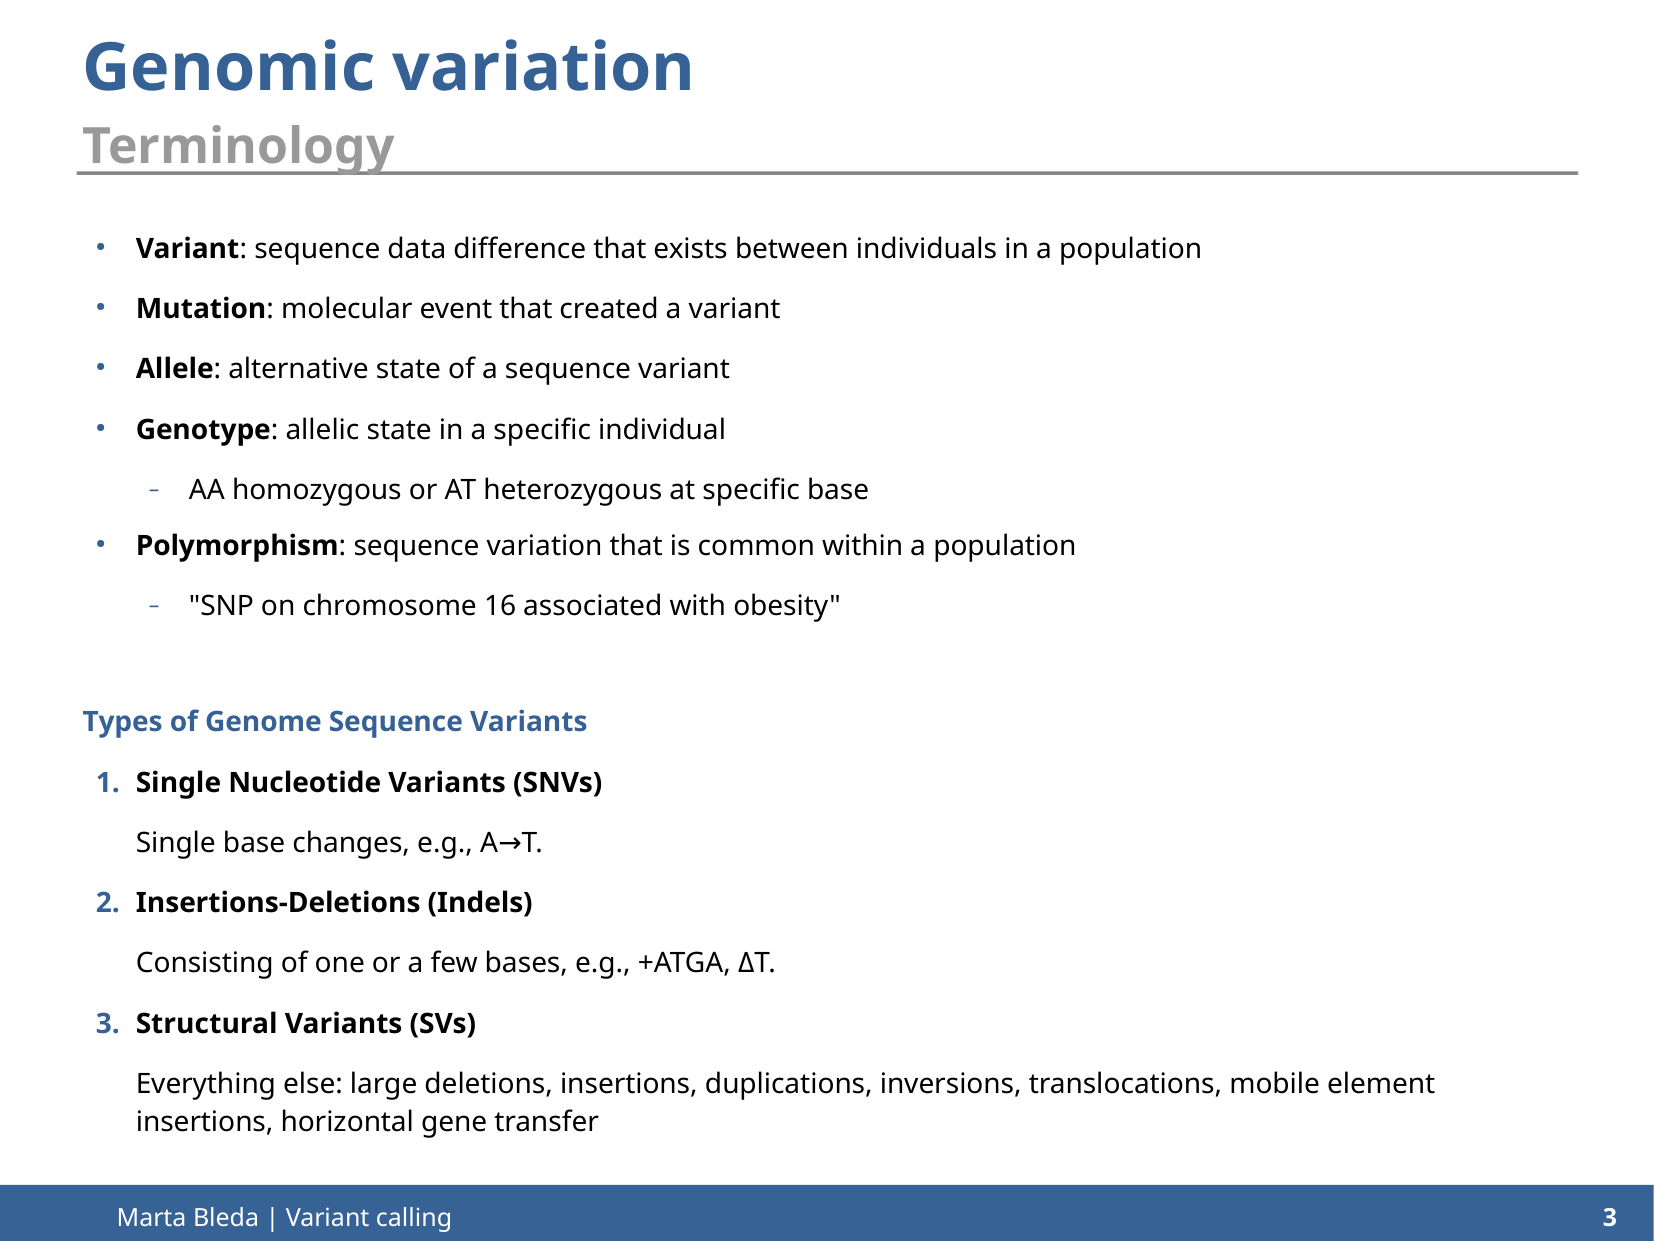

Genomic variation
Terminology
# Variant: sequence data difference that exists between individuals in a population
Mutation: molecular event that created a variant
Allele: alternative state of a sequence variant
Genotype: allelic state in a specific individual
AA homozygous or AT heterozygous at specific base
Polymorphism: sequence variation that is common within a population
"SNP on chromosome 16 associated with obesity"
Types of Genome Sequence Variants
Single Nucleotide Variants (SNVs)
Single base changes, e.g., A→T.
Insertions-Deletions (Indels)
Consisting of one or a few bases, e.g., +ATGA, ΔT.
Structural Variants (SVs)
Everything else: large deletions, insertions, duplications, inversions, translocations, mobile element insertions, horizontal gene transfer
Marta Bleda | Variant calling
3